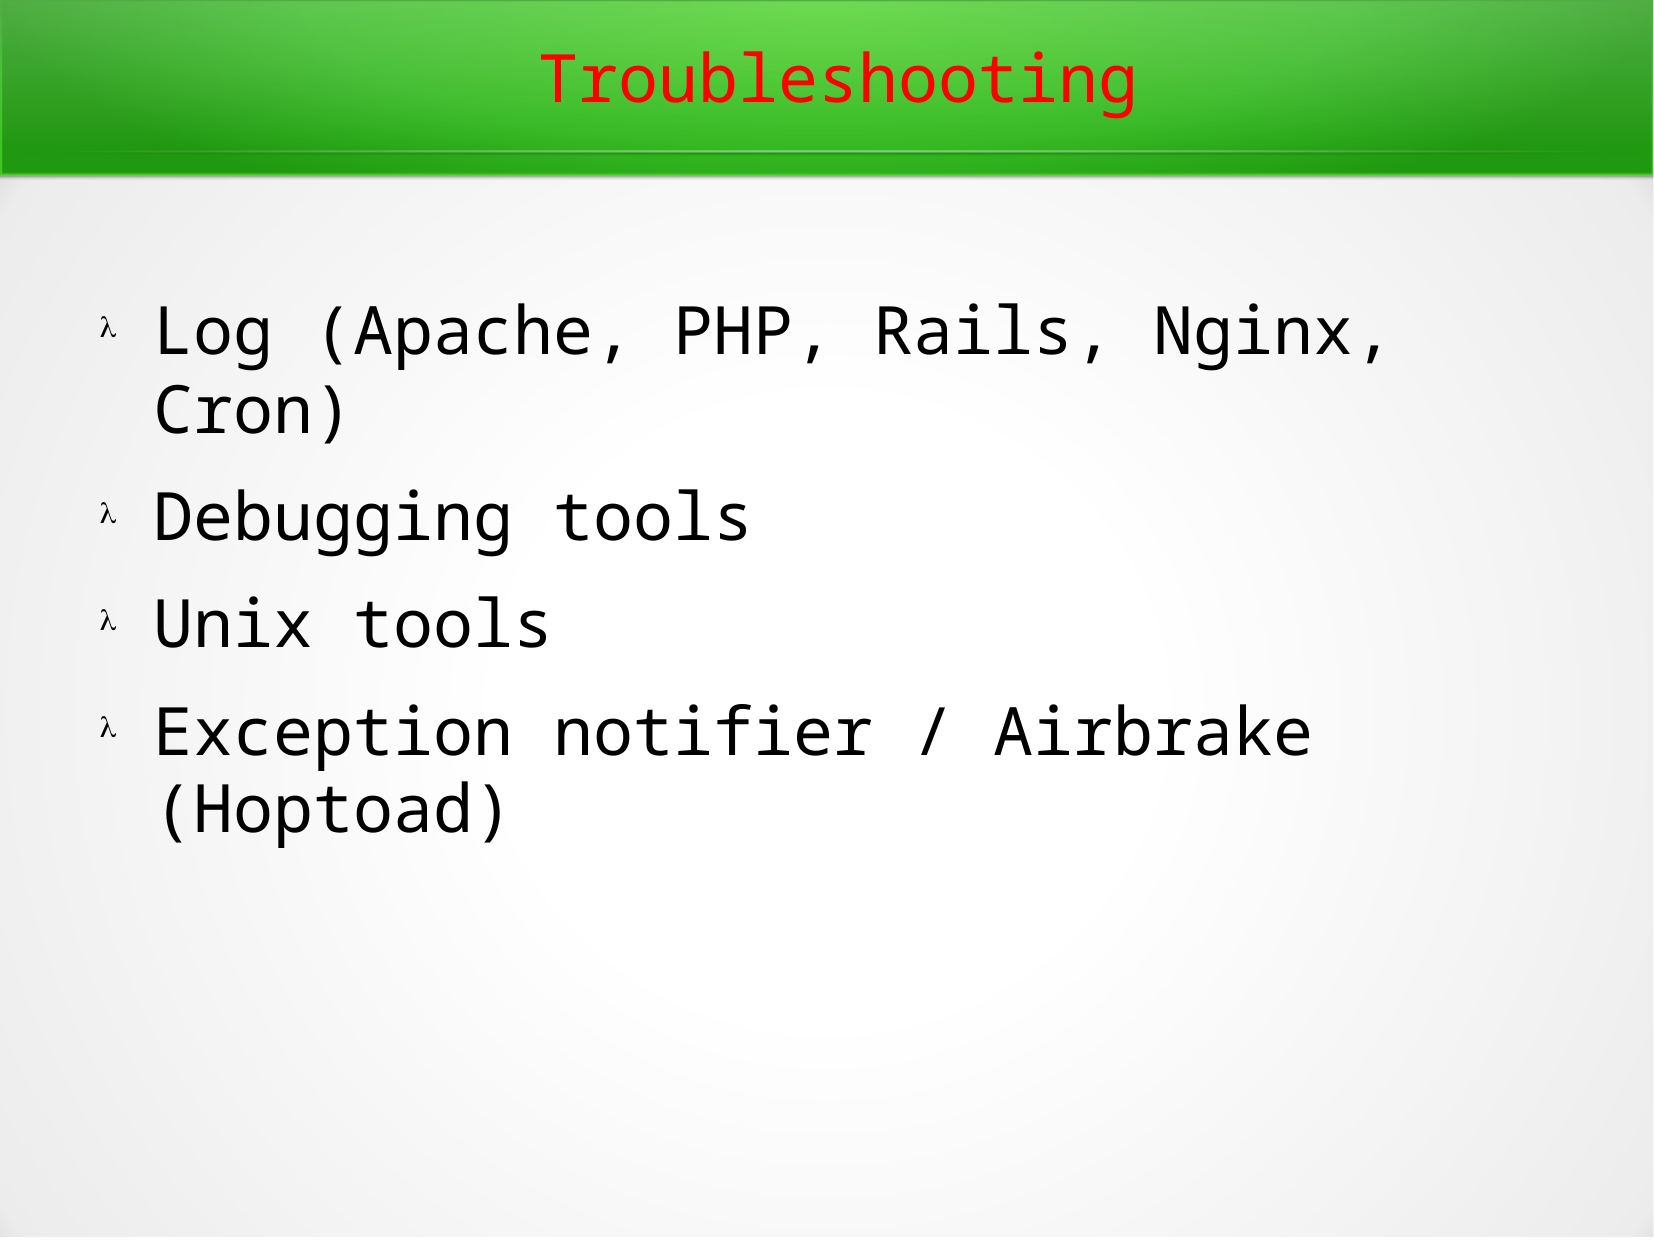

# Troubleshooting
Log (Apache, PHP, Rails, Nginx, Cron)
Debugging tools
Unix tools
Exception notifier / Airbrake (Hoptoad)